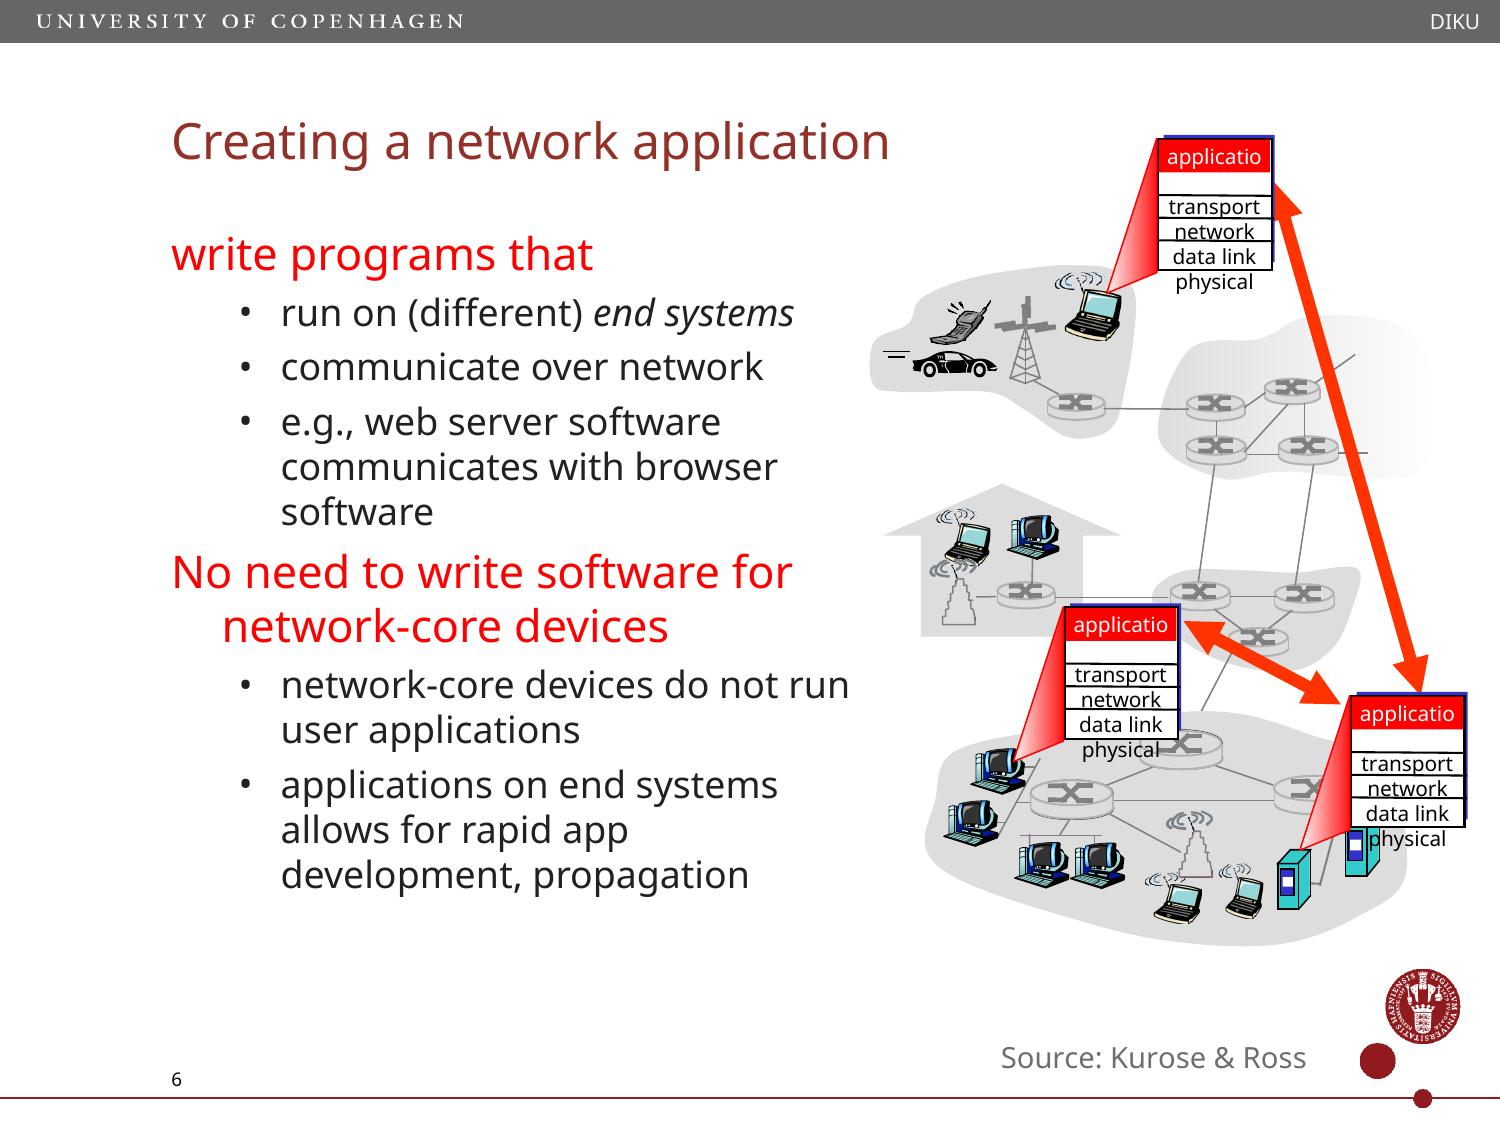

DIKU
# Creating a network application
application
transport
network
data link
physical
write programs that
run on (different) end systems
communicate over network
e.g., web server software communicates with browser software
No need to write software for network-core devices
network-core devices do not run user applications
applications on end systems allows for rapid app development, propagation
application
transport
network
data link
physical
application
transport
network
data link
physical
Source: Kurose & Ross
6